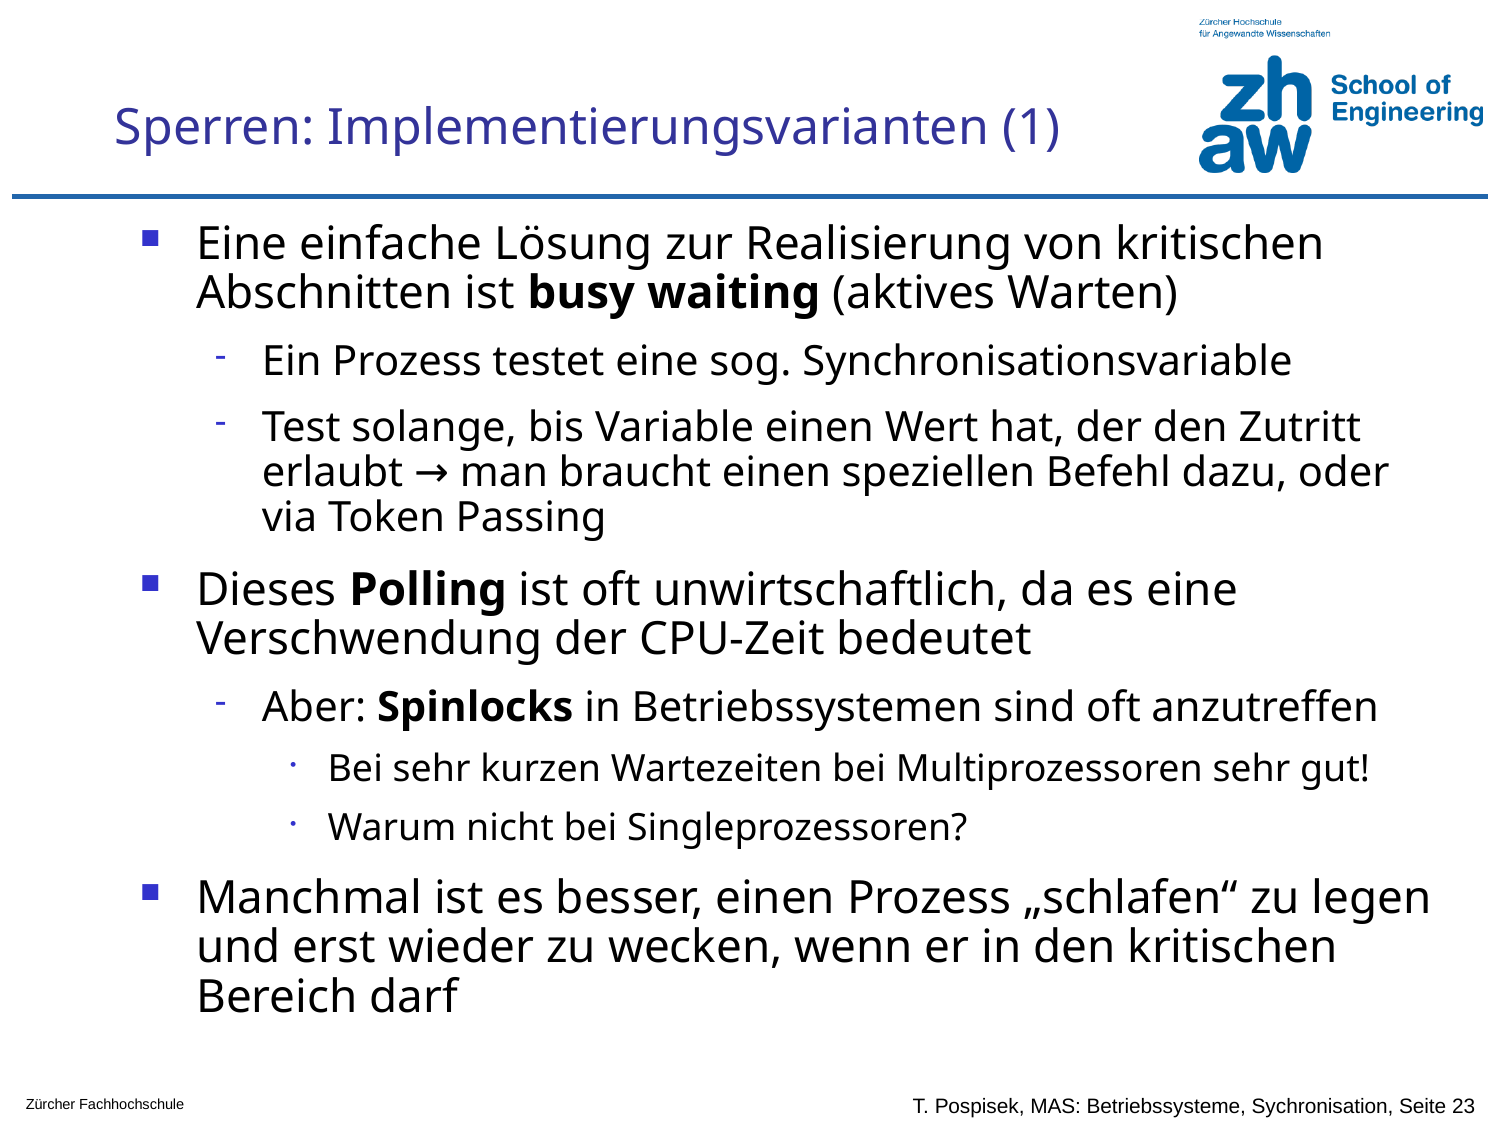

# Sperren: Implementierungsvarianten (1)
Eine einfache Lösung zur Realisierung von kritischen Abschnitten ist busy waiting (aktives Warten)
Ein Prozess testet eine sog. Synchronisationsvariable
Test solange, bis Variable einen Wert hat, der den Zutritt erlaubt → man braucht einen speziellen Befehl dazu, oder via Token Passing
Dieses Polling ist oft unwirtschaftlich, da es eine Verschwendung der CPU-Zeit bedeutet
Aber: Spinlocks in Betriebssystemen sind oft anzutreffen
Bei sehr kurzen Wartezeiten bei Multiprozessoren sehr gut!
Warum nicht bei Singleprozessoren?
Manchmal ist es besser, einen Prozess „schlafen“ zu legen und erst wieder zu wecken, wenn er in den kritischen Bereich darf